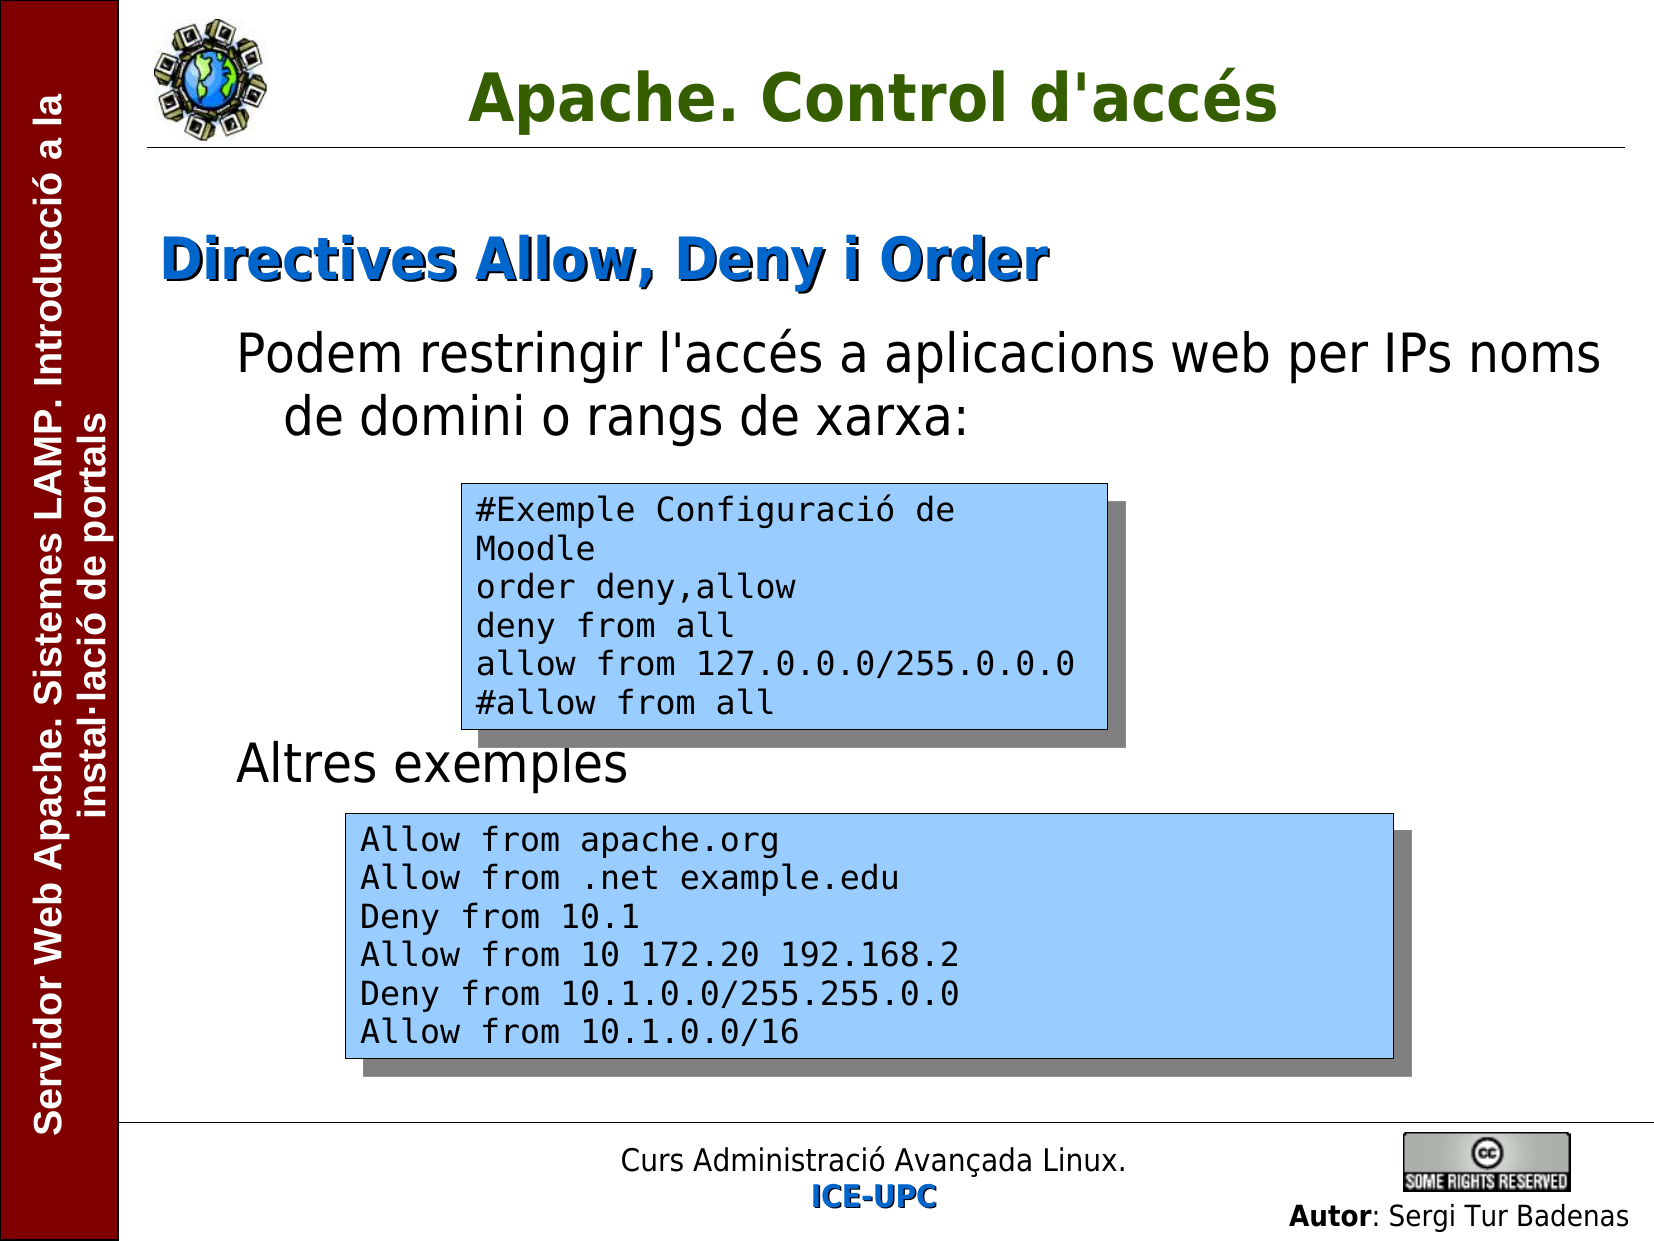

# Apache. Control d'accés
Directives Allow, Deny i Order
Podem restringir l'accés a aplicacions web per IPs noms de domini o rangs de xarxa:
Altres exemples
#Exemple Configuració de Moodle
order deny,allow
deny from all
allow from 127.0.0.0/255.0.0.0
#allow from all
Allow from apache.org
Allow from .net example.edu
Deny from 10.1
Allow from 10 172.20 192.168.2
Deny from 10.1.0.0/255.255.0.0
Allow from 10.1.0.0/16